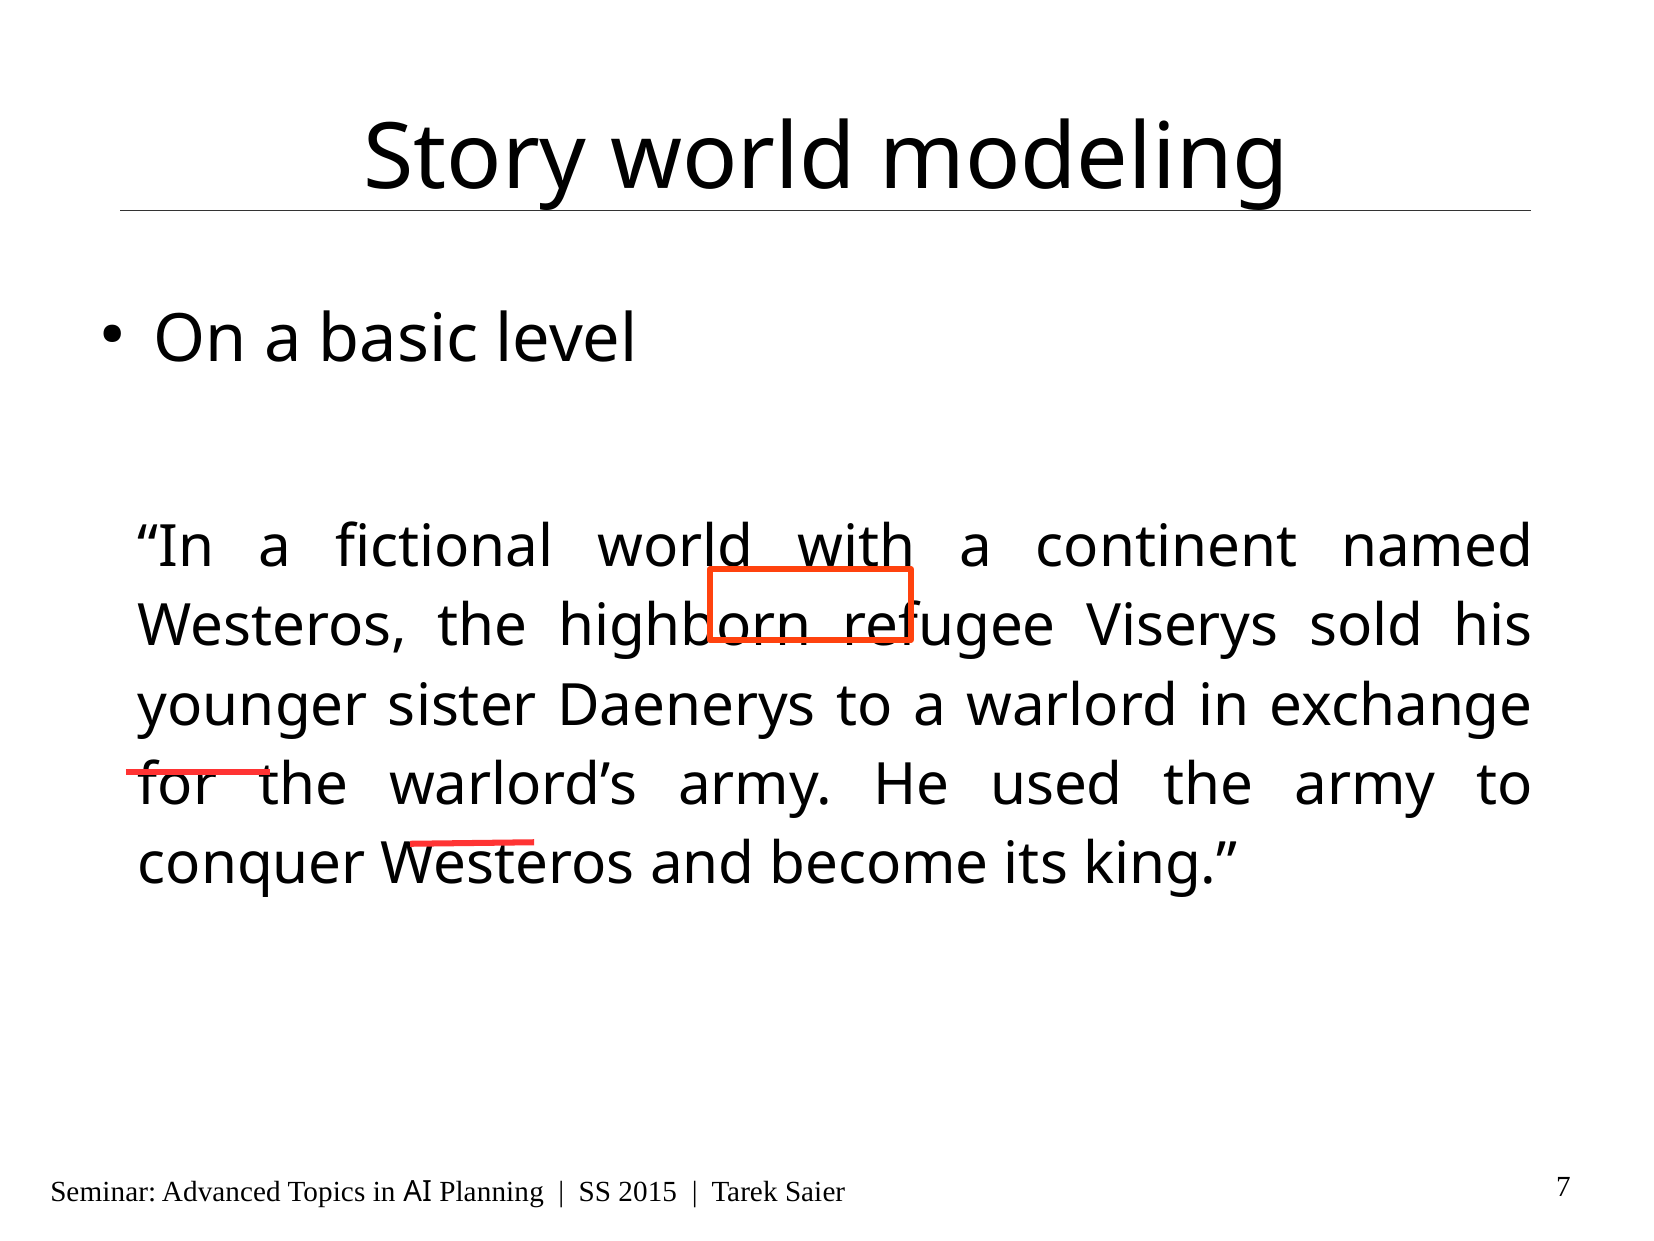

# Story world modeling
On a basic level
“In a fictional world with a continent named Westeros, the highborn refugee Viserys sold his younger sister Daenerys to a warlord in exchange for the warlord’s army. He used the army to conquer Westeros and become its king.”
7